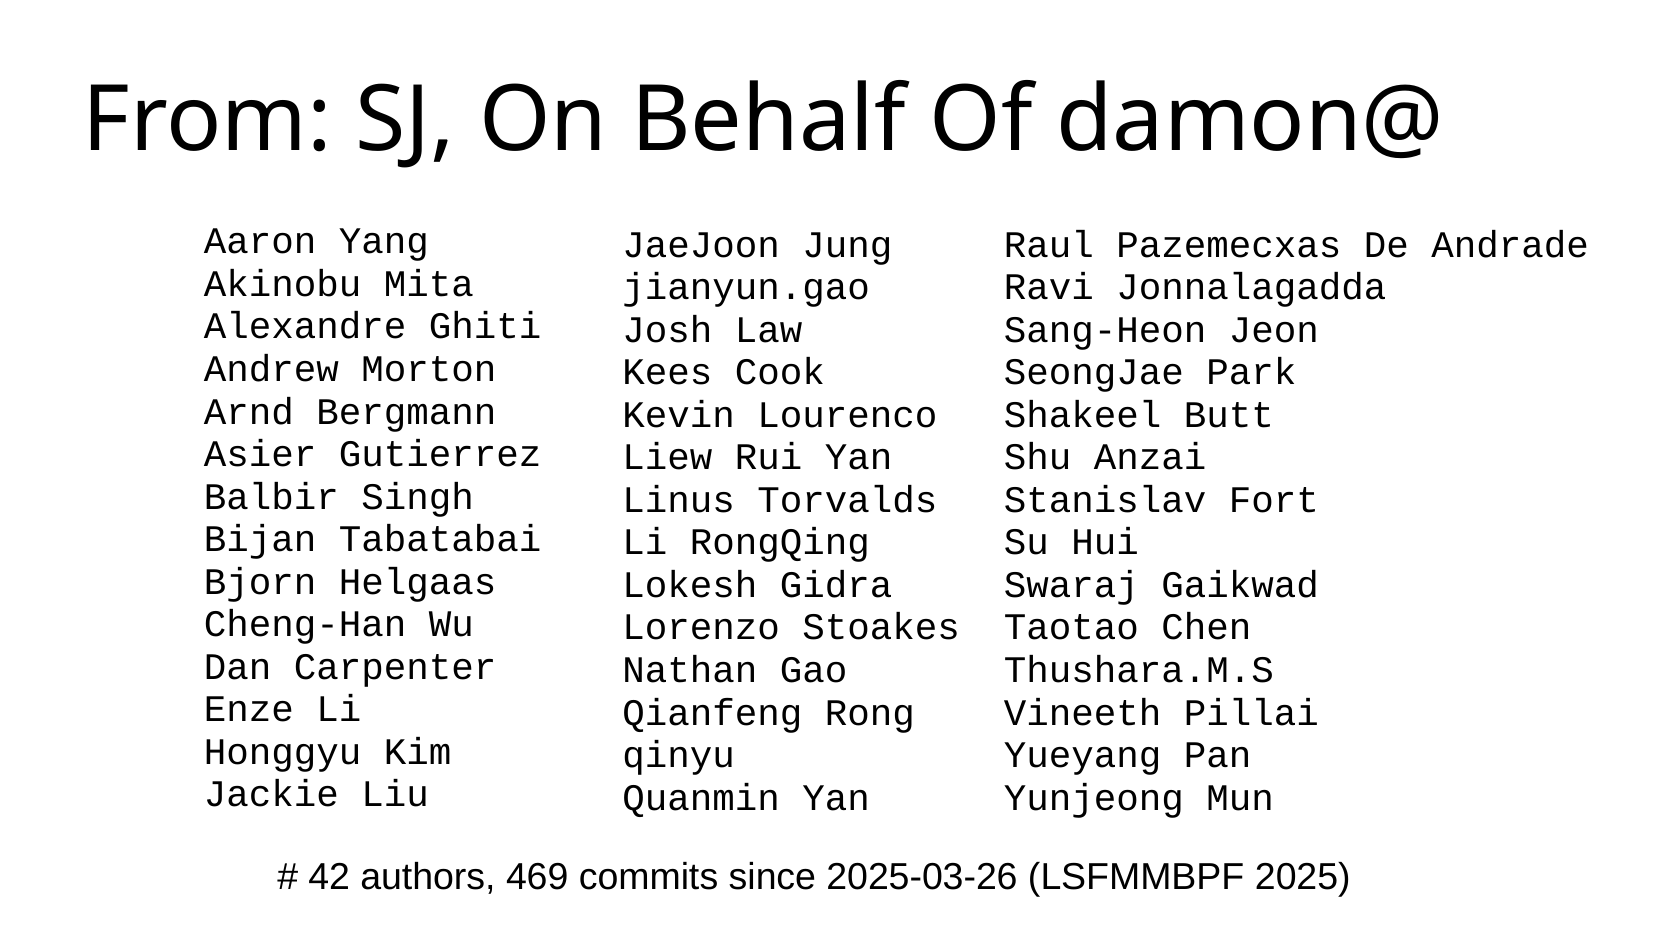

# From: SJ, On Behalf Of damon@
Aaron Yang
Akinobu Mita
Alexandre Ghiti
Andrew Morton
Arnd Bergmann
Asier Gutierrez
Balbir Singh
Bijan Tabatabai
Bjorn Helgaas
Cheng-Han Wu
Dan Carpenter
Enze Li
Honggyu Kim
Jackie Liu
JaeJoon Jung
jianyun.gao
Josh Law
Kees Cook
Kevin Lourenco
Liew Rui Yan
Linus Torvalds
Li RongQing
Lokesh Gidra
Lorenzo Stoakes
Nathan Gao
Qianfeng Rong
qinyu
Quanmin Yan
Raul Pazemecxas De Andrade
Ravi Jonnalagadda
Sang-Heon Jeon
SeongJae Park
Shakeel Butt
Shu Anzai
Stanislav Fort
Su Hui
Swaraj Gaikwad
Taotao Chen
Thushara.M.S
Vineeth Pillai
Yueyang Pan
Yunjeong Mun
# 42 authors, 469 commits since 2025-03-26 (LSFMMBPF 2025)